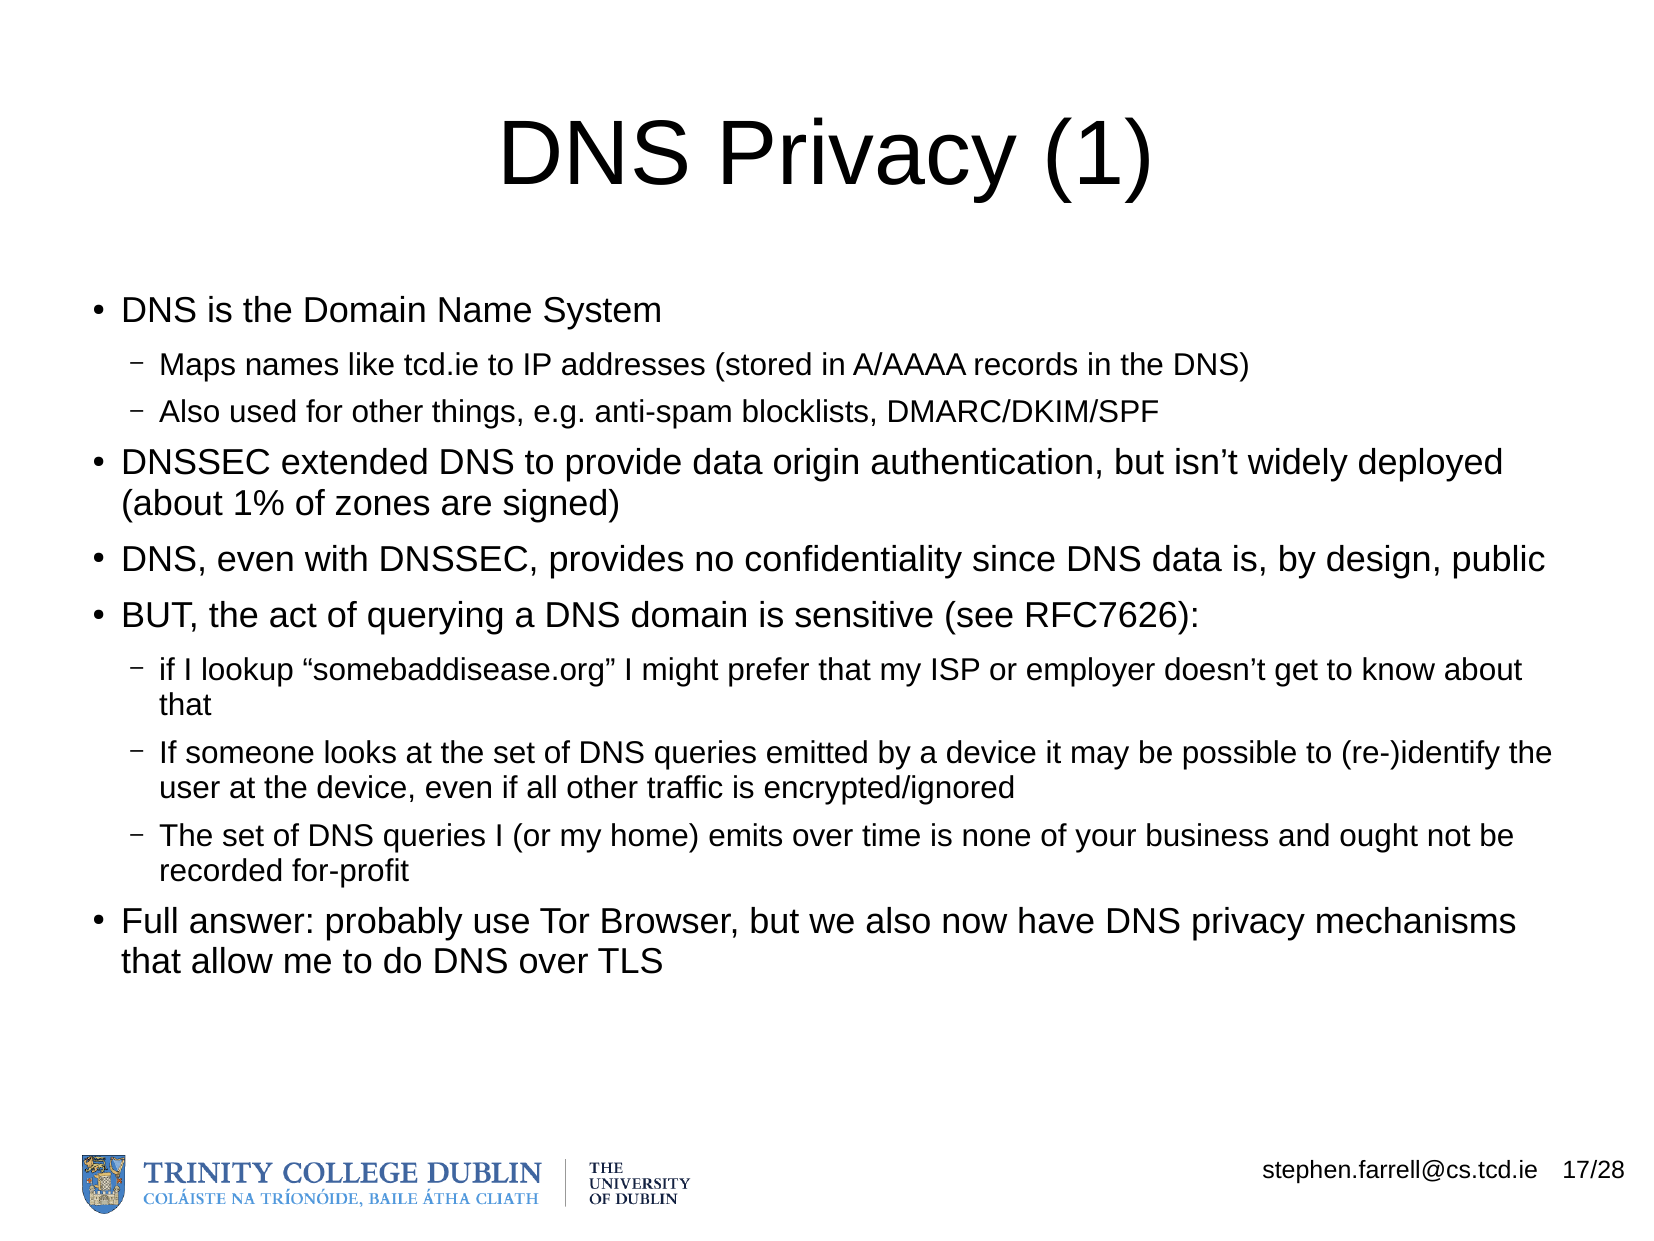

# DNS Privacy (1)
DNS is the Domain Name System
Maps names like tcd.ie to IP addresses (stored in A/AAAA records in the DNS)
Also used for other things, e.g. anti-spam blocklists, DMARC/DKIM/SPF
DNSSEC extended DNS to provide data origin authentication, but isn’t widely deployed (about 1% of zones are signed)
DNS, even with DNSSEC, provides no confidentiality since DNS data is, by design, public
BUT, the act of querying a DNS domain is sensitive (see RFC7626):
if I lookup “somebaddisease.org” I might prefer that my ISP or employer doesn’t get to know about that
If someone looks at the set of DNS queries emitted by a device it may be possible to (re-)identify the user at the device, even if all other traffic is encrypted/ignored
The set of DNS queries I (or my home) emits over time is none of your business and ought not be recorded for-profit
Full answer: probably use Tor Browser, but we also now have DNS privacy mechanisms that allow me to do DNS over TLS